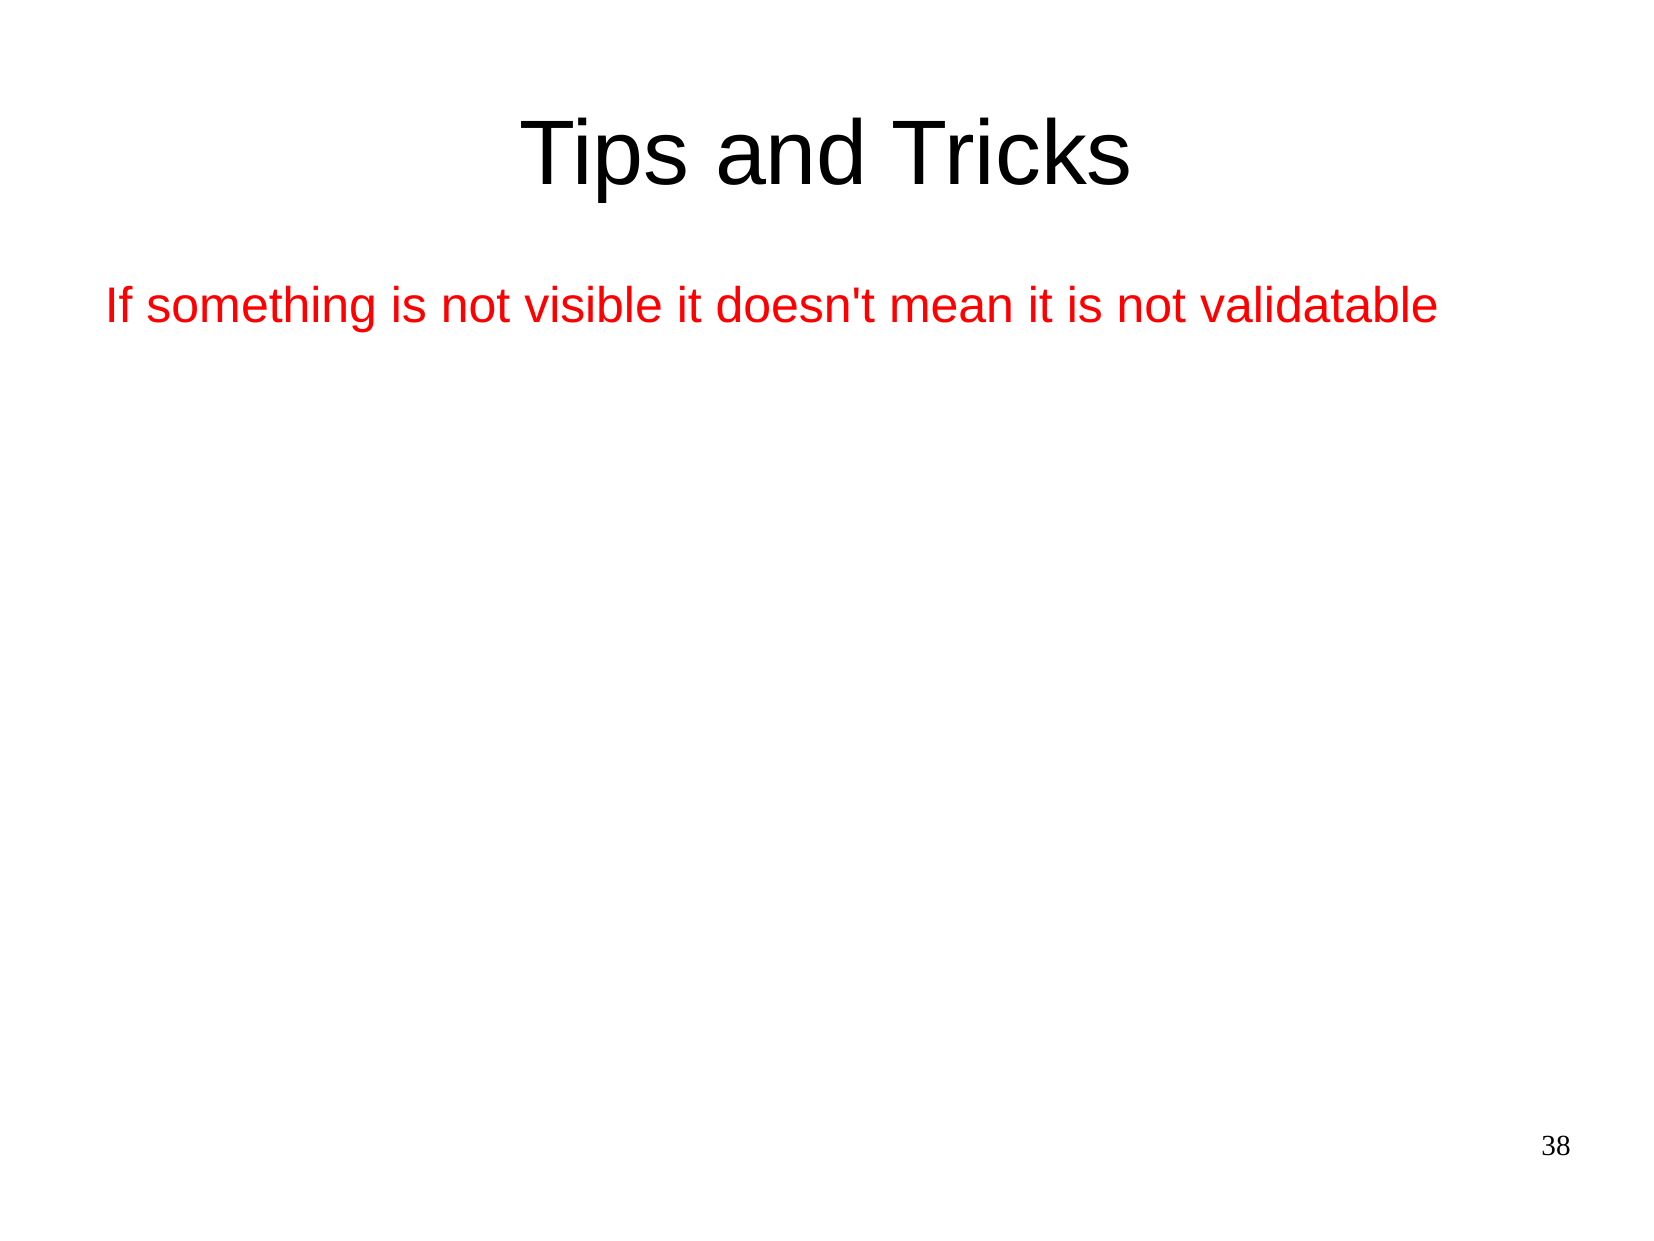

# Tips and Tricks
If something is not visible it doesn't mean it is not validatable
38